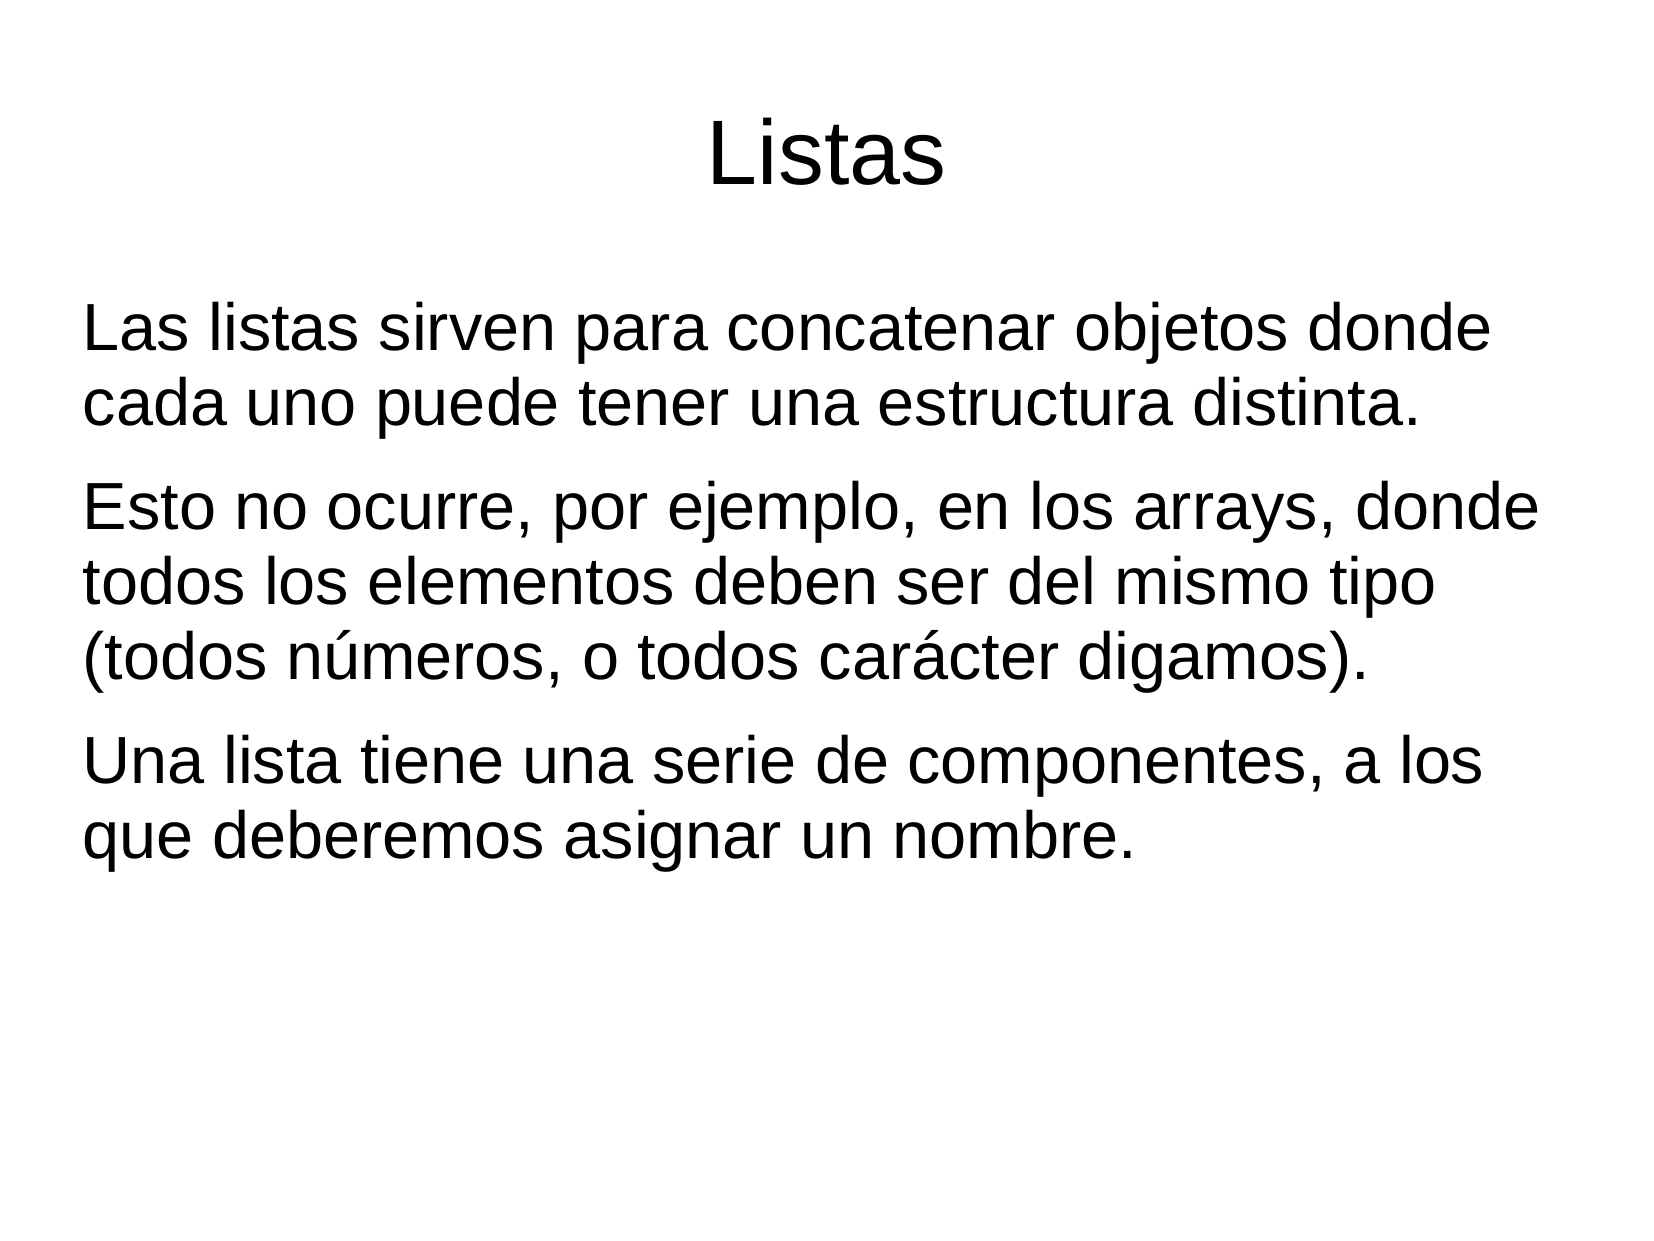

# Listas
Las listas sirven para concatenar objetos donde cada uno puede tener una estructura distinta.
Esto no ocurre, por ejemplo, en los arrays, donde todos los elementos deben ser del mismo tipo (todos números, o todos carácter digamos).
Una lista tiene una serie de componentes, a los que deberemos asignar un nombre.